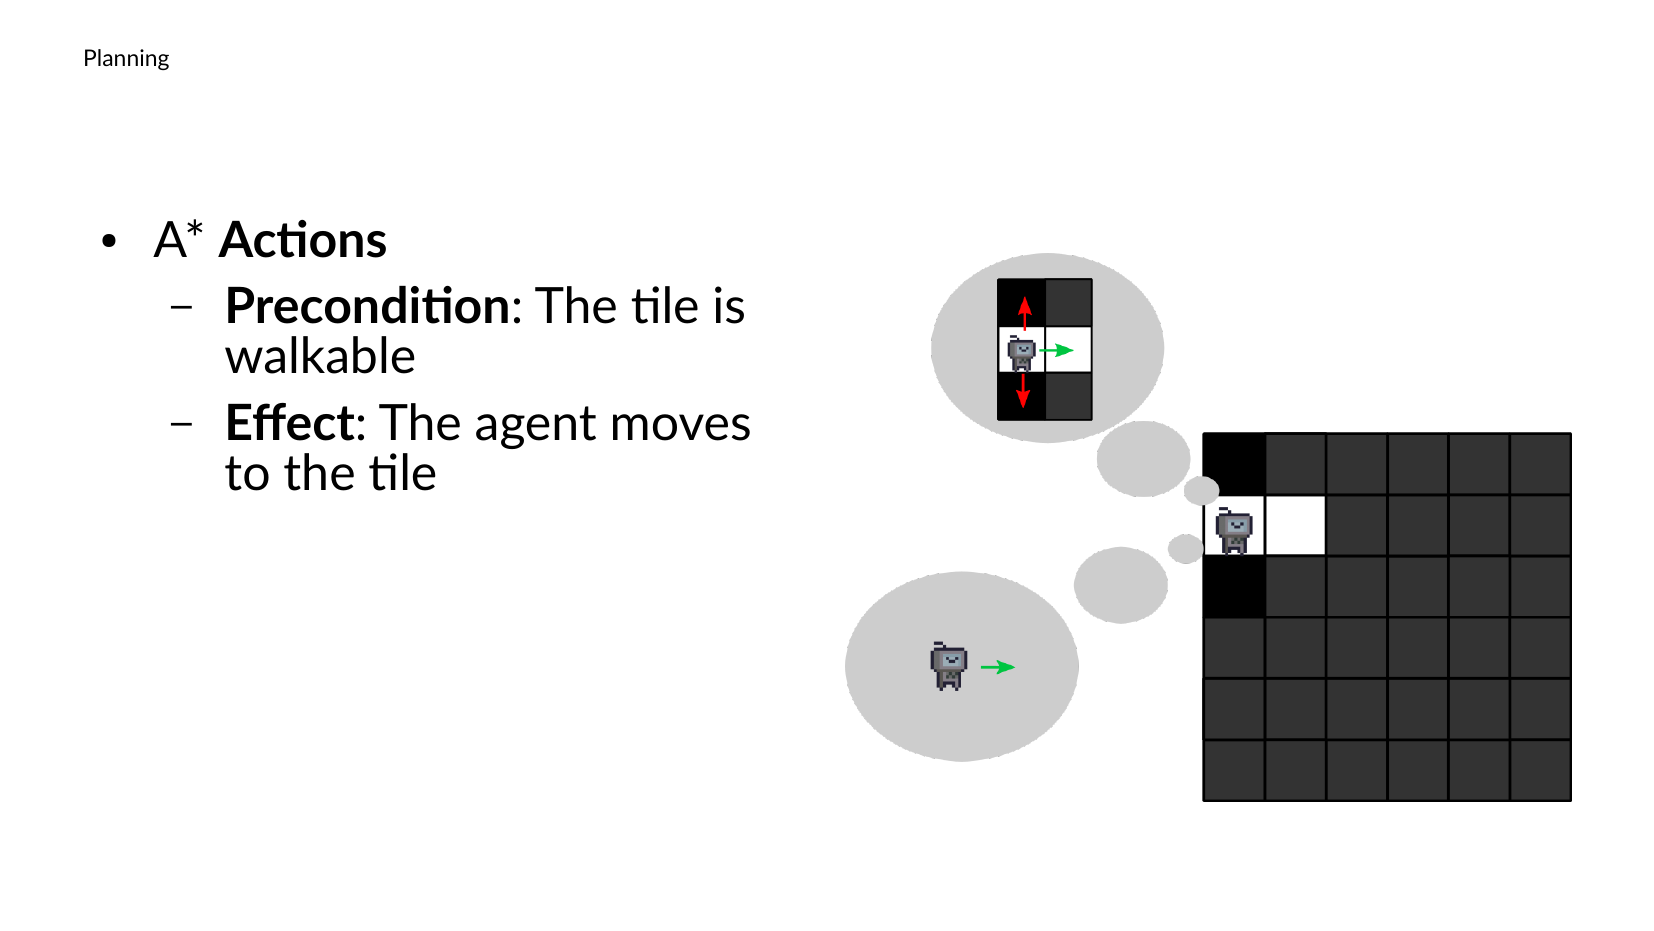

# Planning
A* Actions
Precondition: The tile is walkable
Effect: The agent moves to the tile